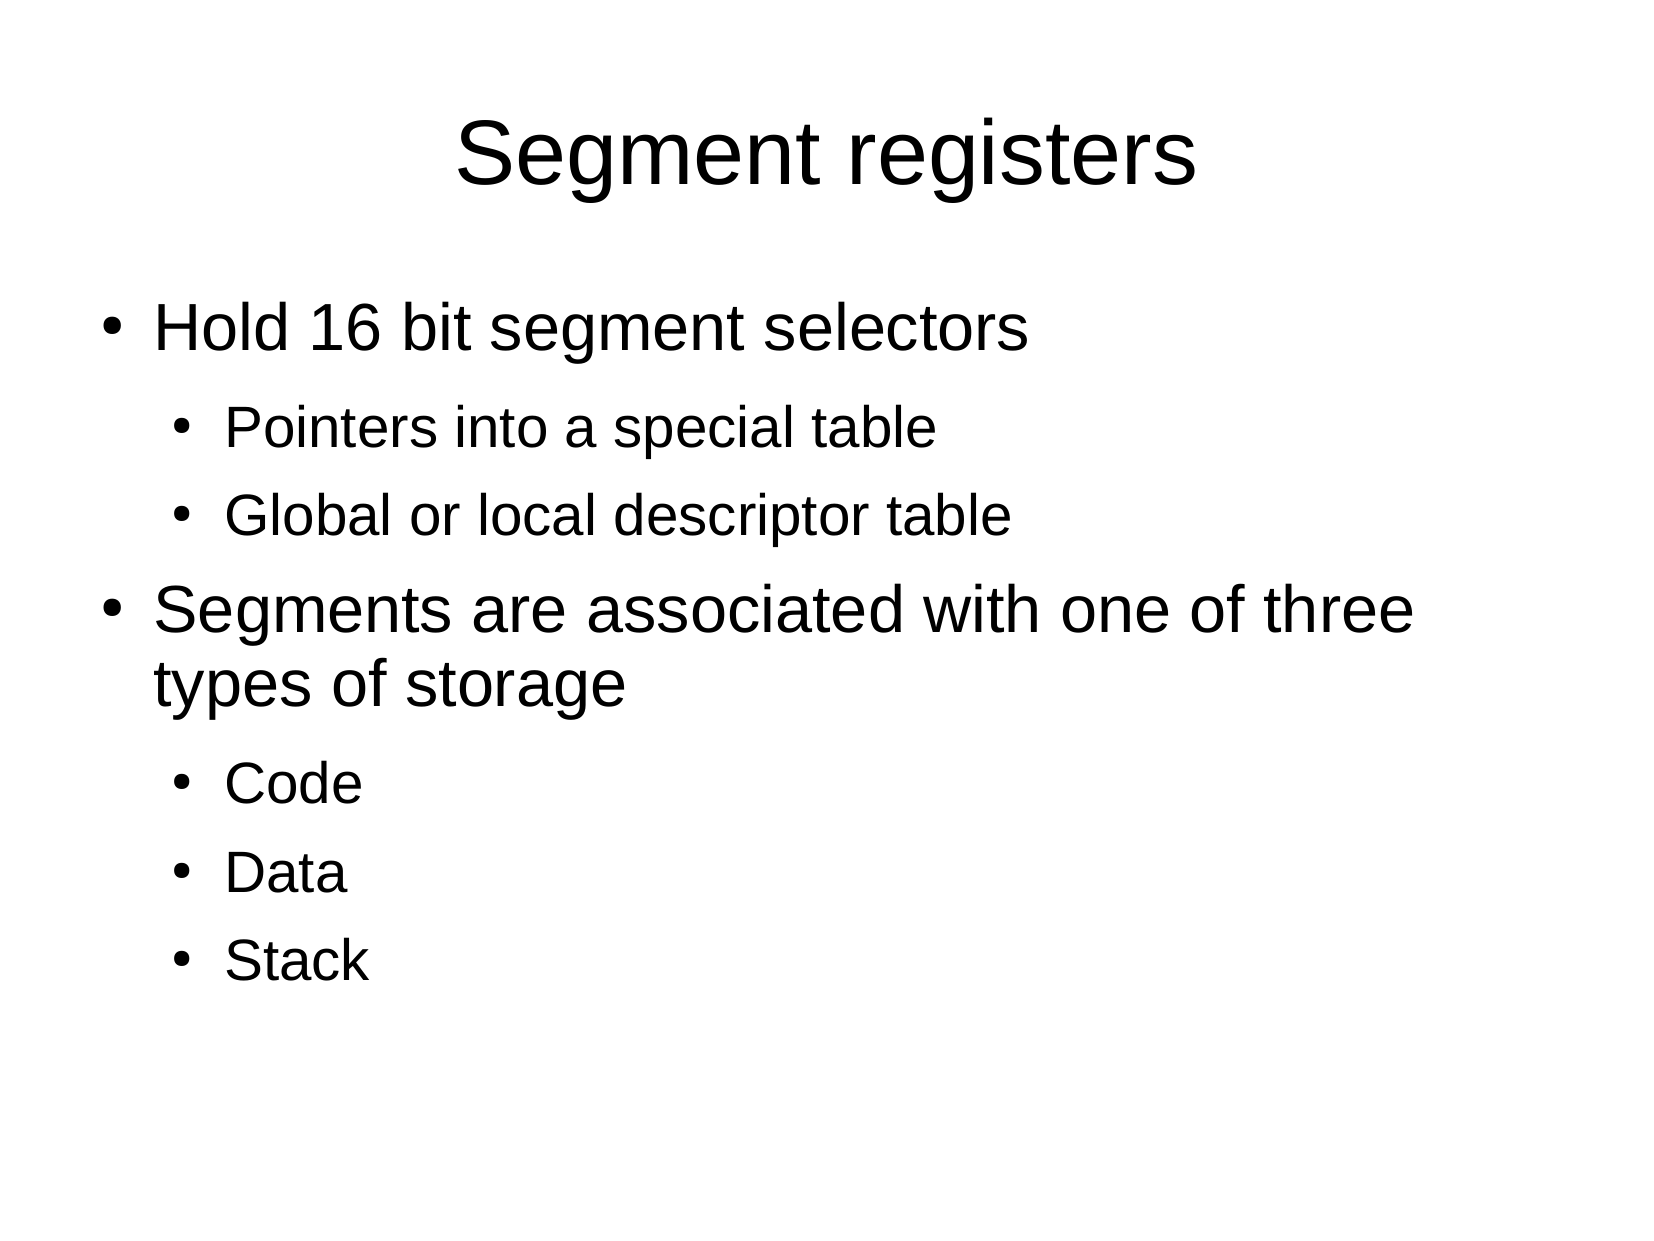

# Segment registers
Hold 16 bit segment selectors
Pointers into a special table
Global or local descriptor table
Segments are associated with one of three types of storage
Code
Data
Stack